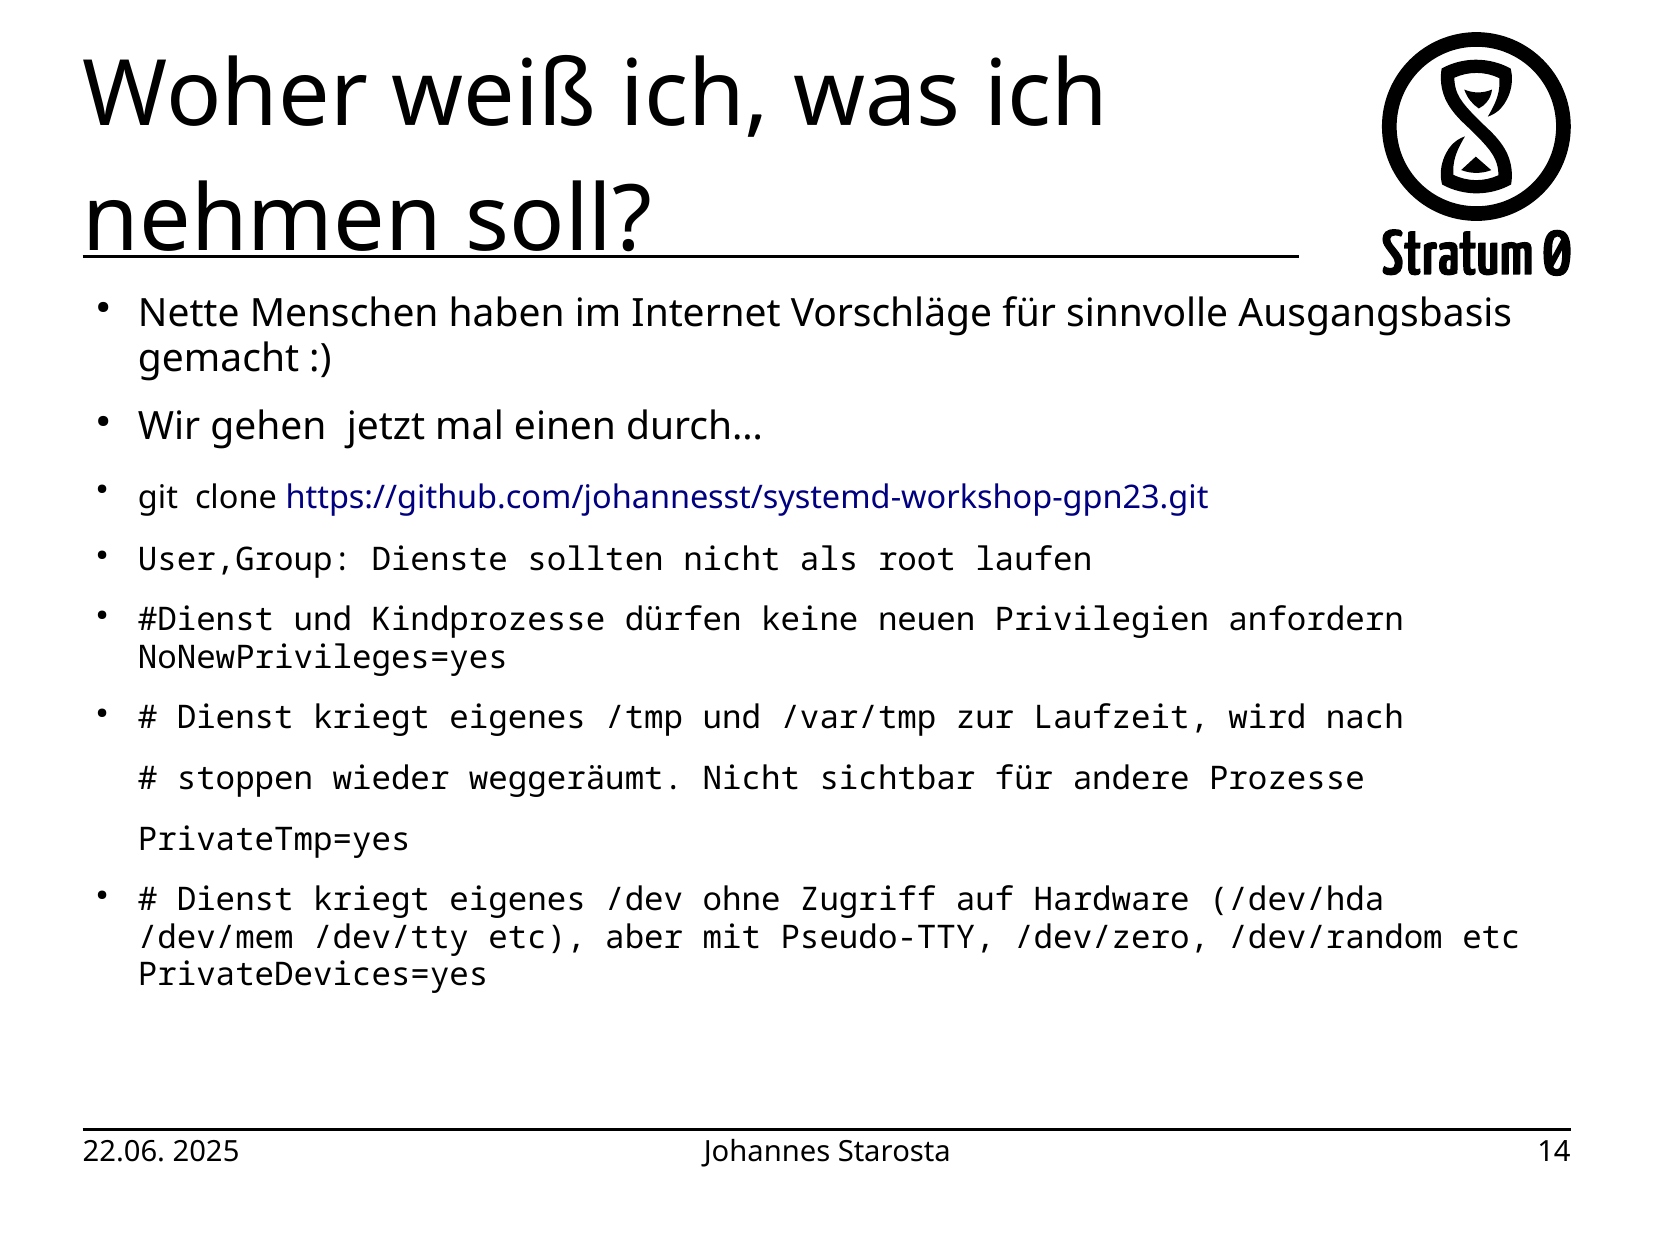

# Woher weiß ich, was ich nehmen soll?
Nette Menschen haben im Internet Vorschläge für sinnvolle Ausgangsbasis gemacht :)
Wir gehen jetzt mal einen durch…
git clone https://github.com/johannesst/systemd-workshop-gpn23.git
User,Group: Dienste sollten nicht als root laufen
#Dienst und Kindprozesse dürfen keine neuen Privilegien anfordern
NoNewPrivileges=yes
# Dienst kriegt eigenes /tmp und /var/tmp zur Laufzeit, wird nach
# stoppen wieder weggeräumt. Nicht sichtbar für andere Prozesse
PrivateTmp=yes
# Dienst kriegt eigenes /dev ohne Zugriff auf Hardware (/dev/hda /dev/mem /dev/tty etc), aber mit Pseudo-TTY, /dev/zero, /dev/random etc PrivateDevices=yes
Chrissi^
14